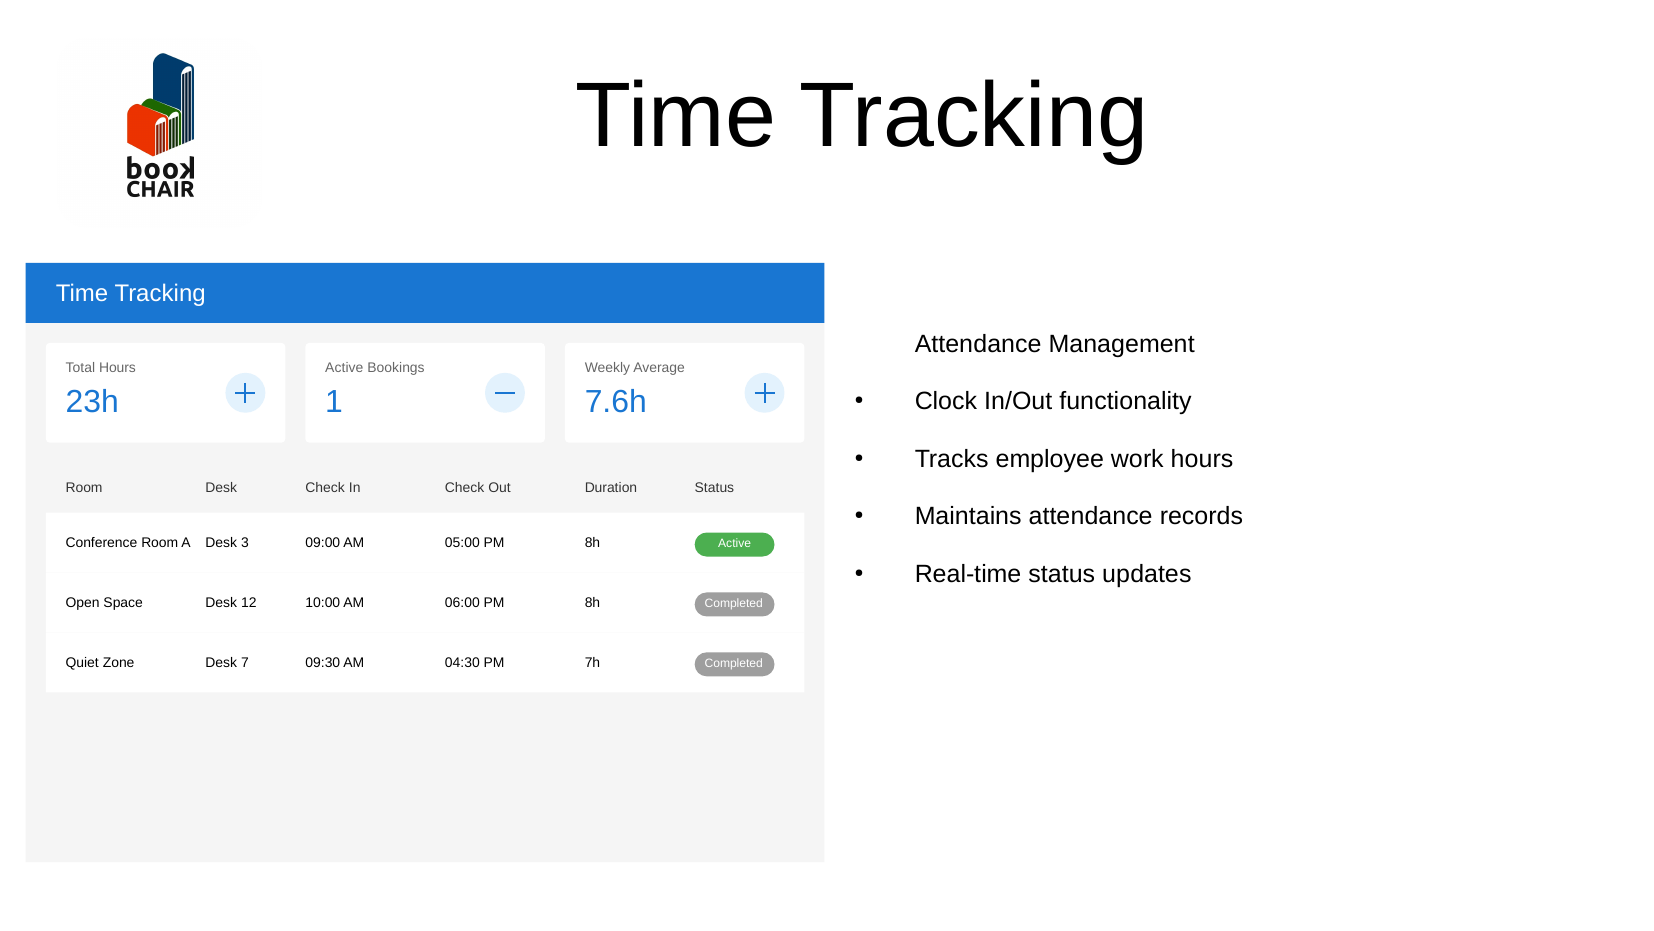

# Time Tracking
 Attendance Management
 Clock In/Out functionality
 Tracks employee work hours
 Maintains attendance records
 Real-time status updates